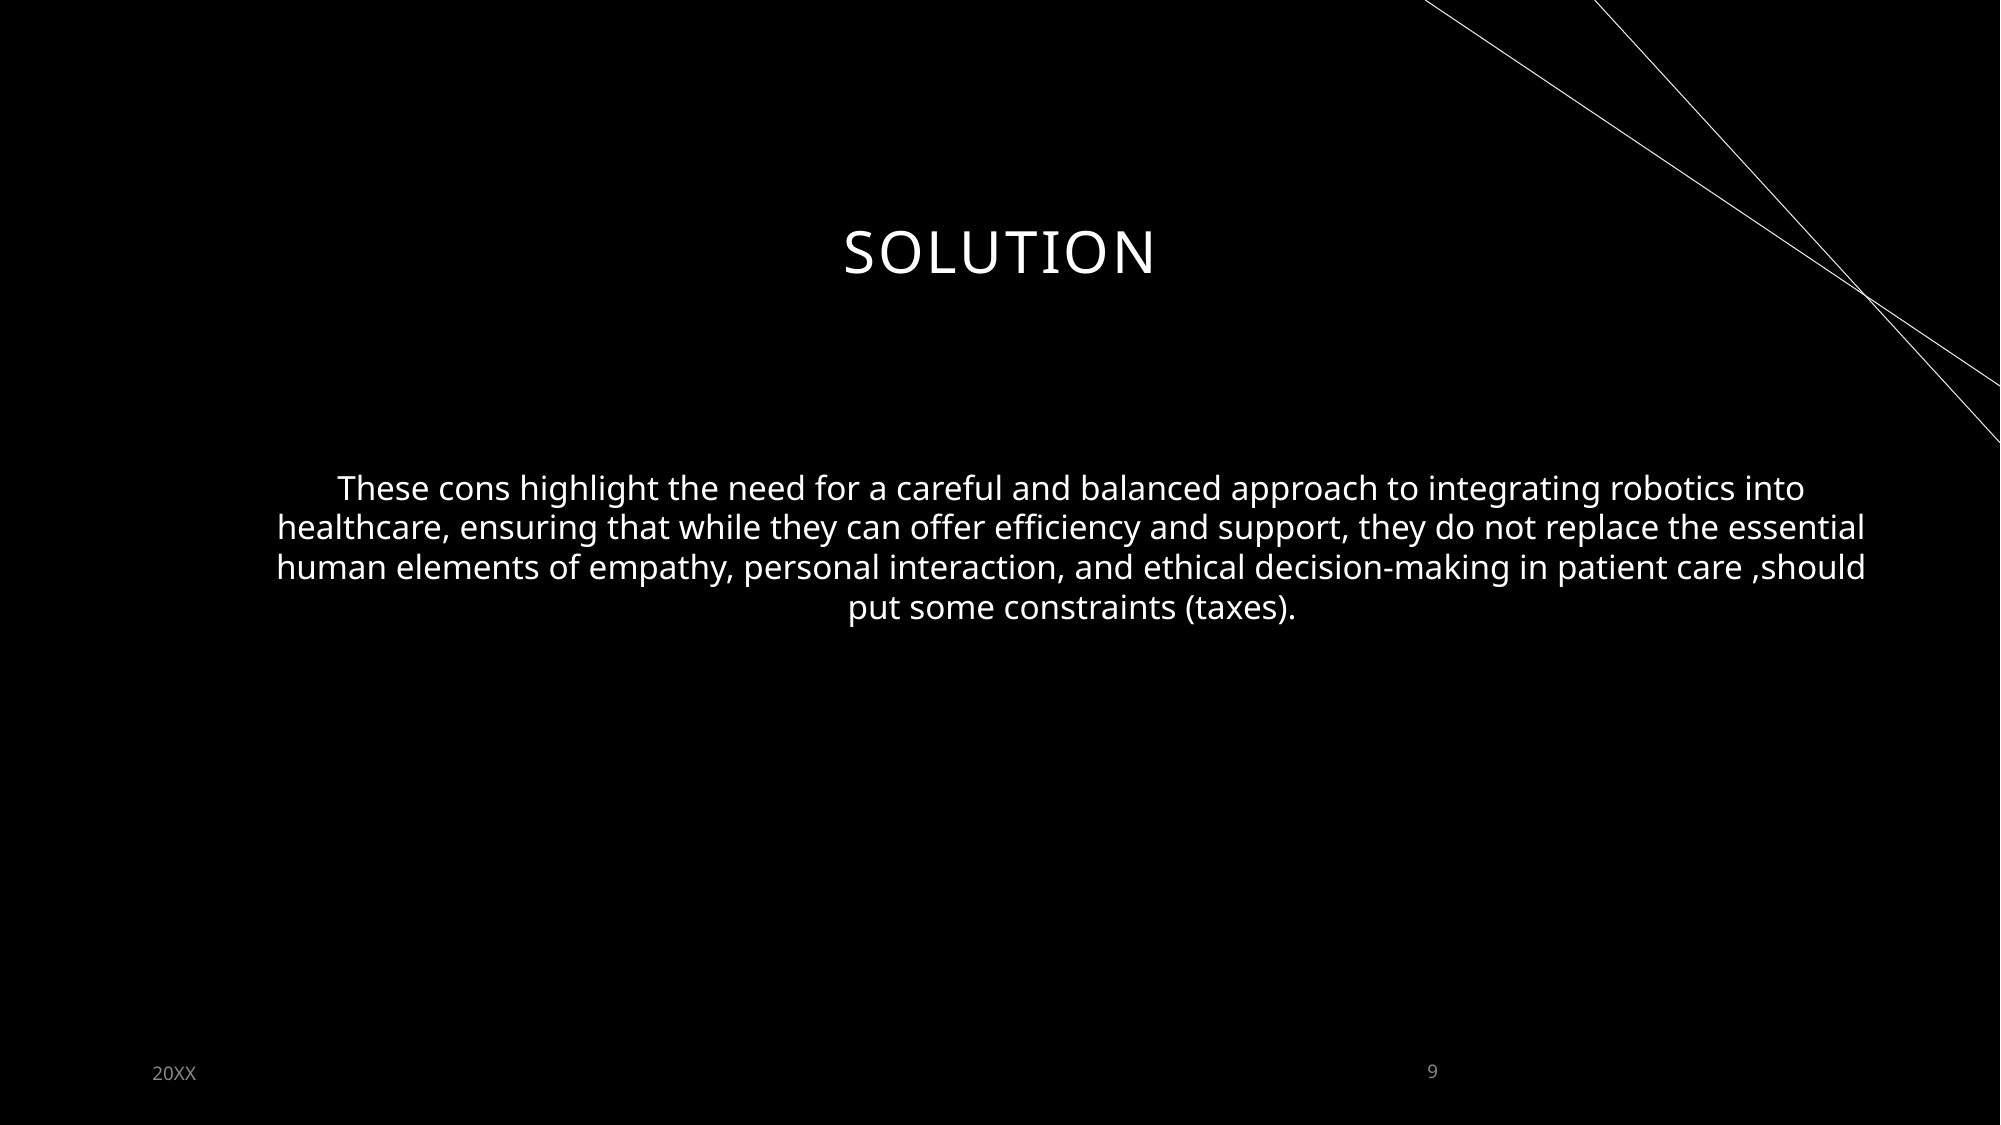

# SOLUTION
These cons highlight the need for a careful and balanced approach to integrating robotics into healthcare, ensuring that while they can offer efficiency and support, they do not replace the essential human elements of empathy, personal interaction, and ethical decision-making in patient care ,should put some constraints (taxes).
20XX